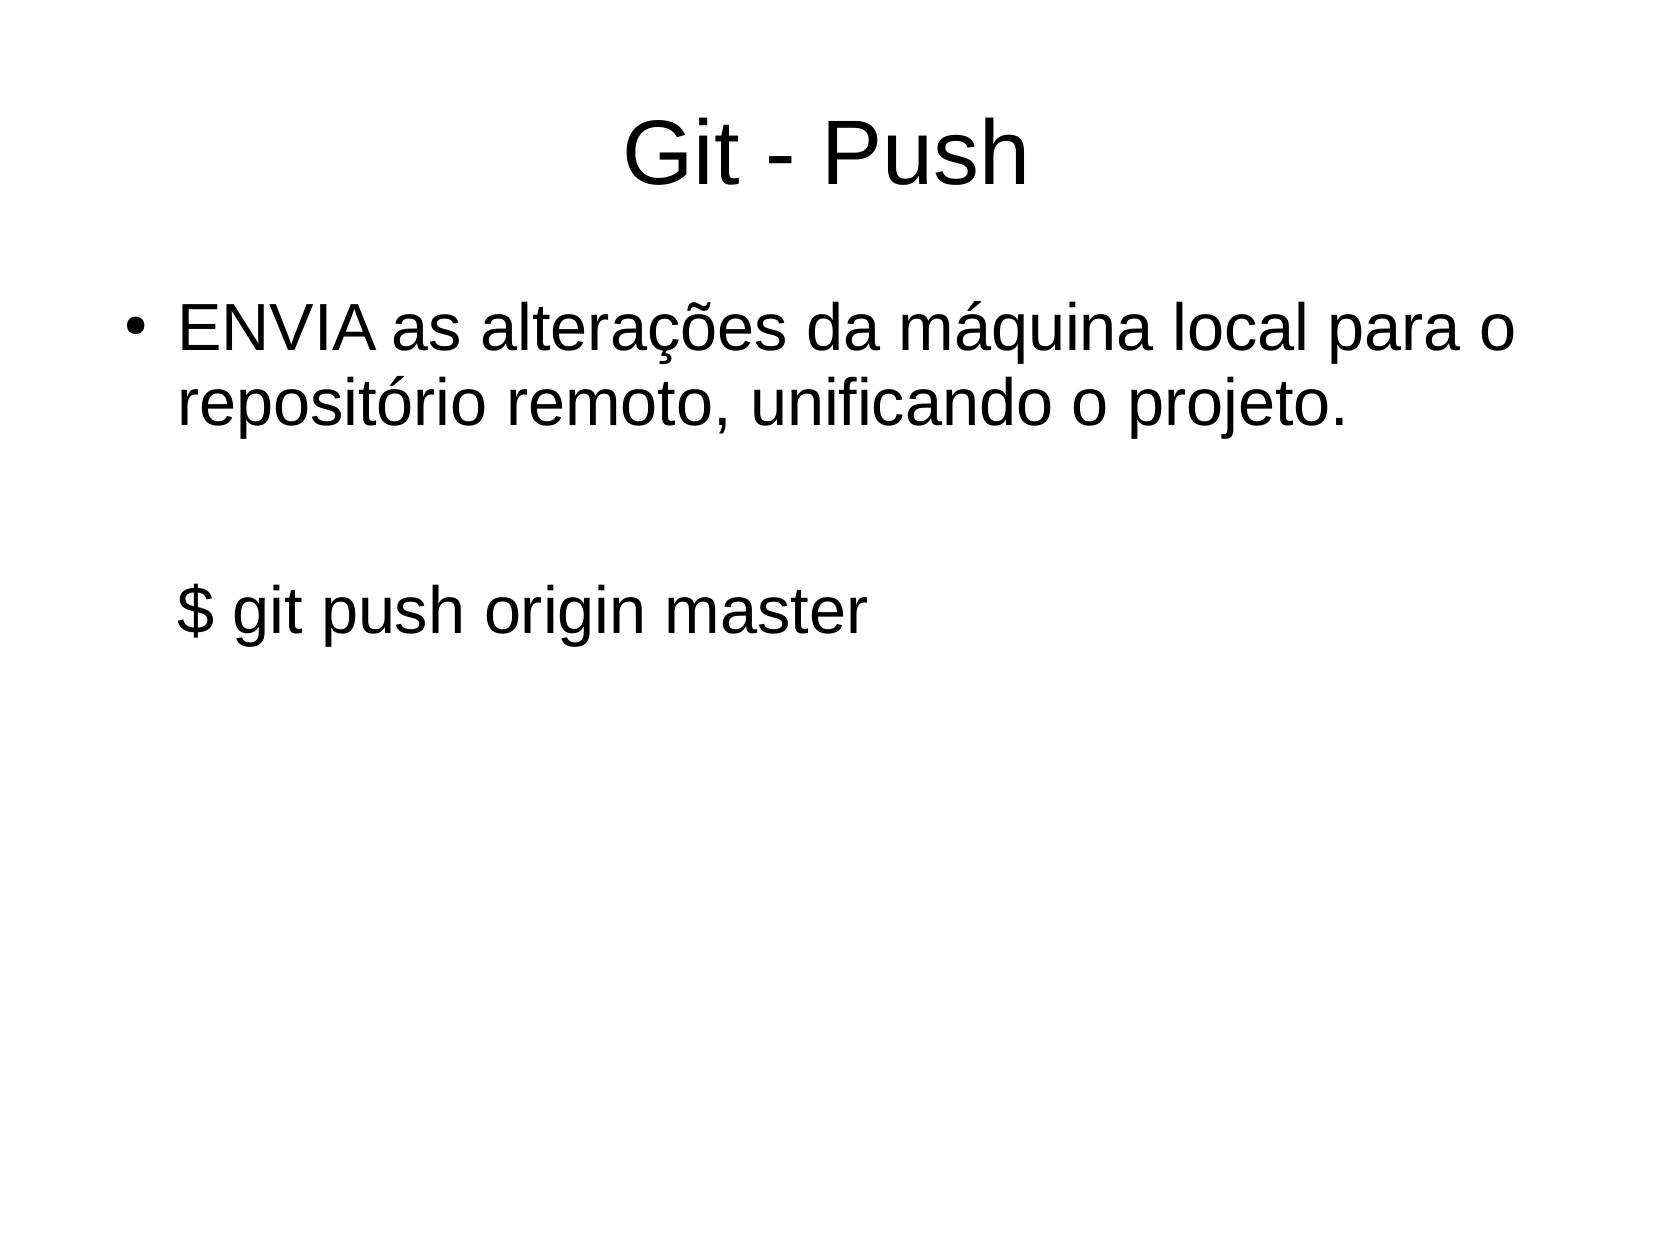

# Git - Push
ENVIA as alterações da máquina local para o repositório remoto, unificando o projeto.
$ git push origin master